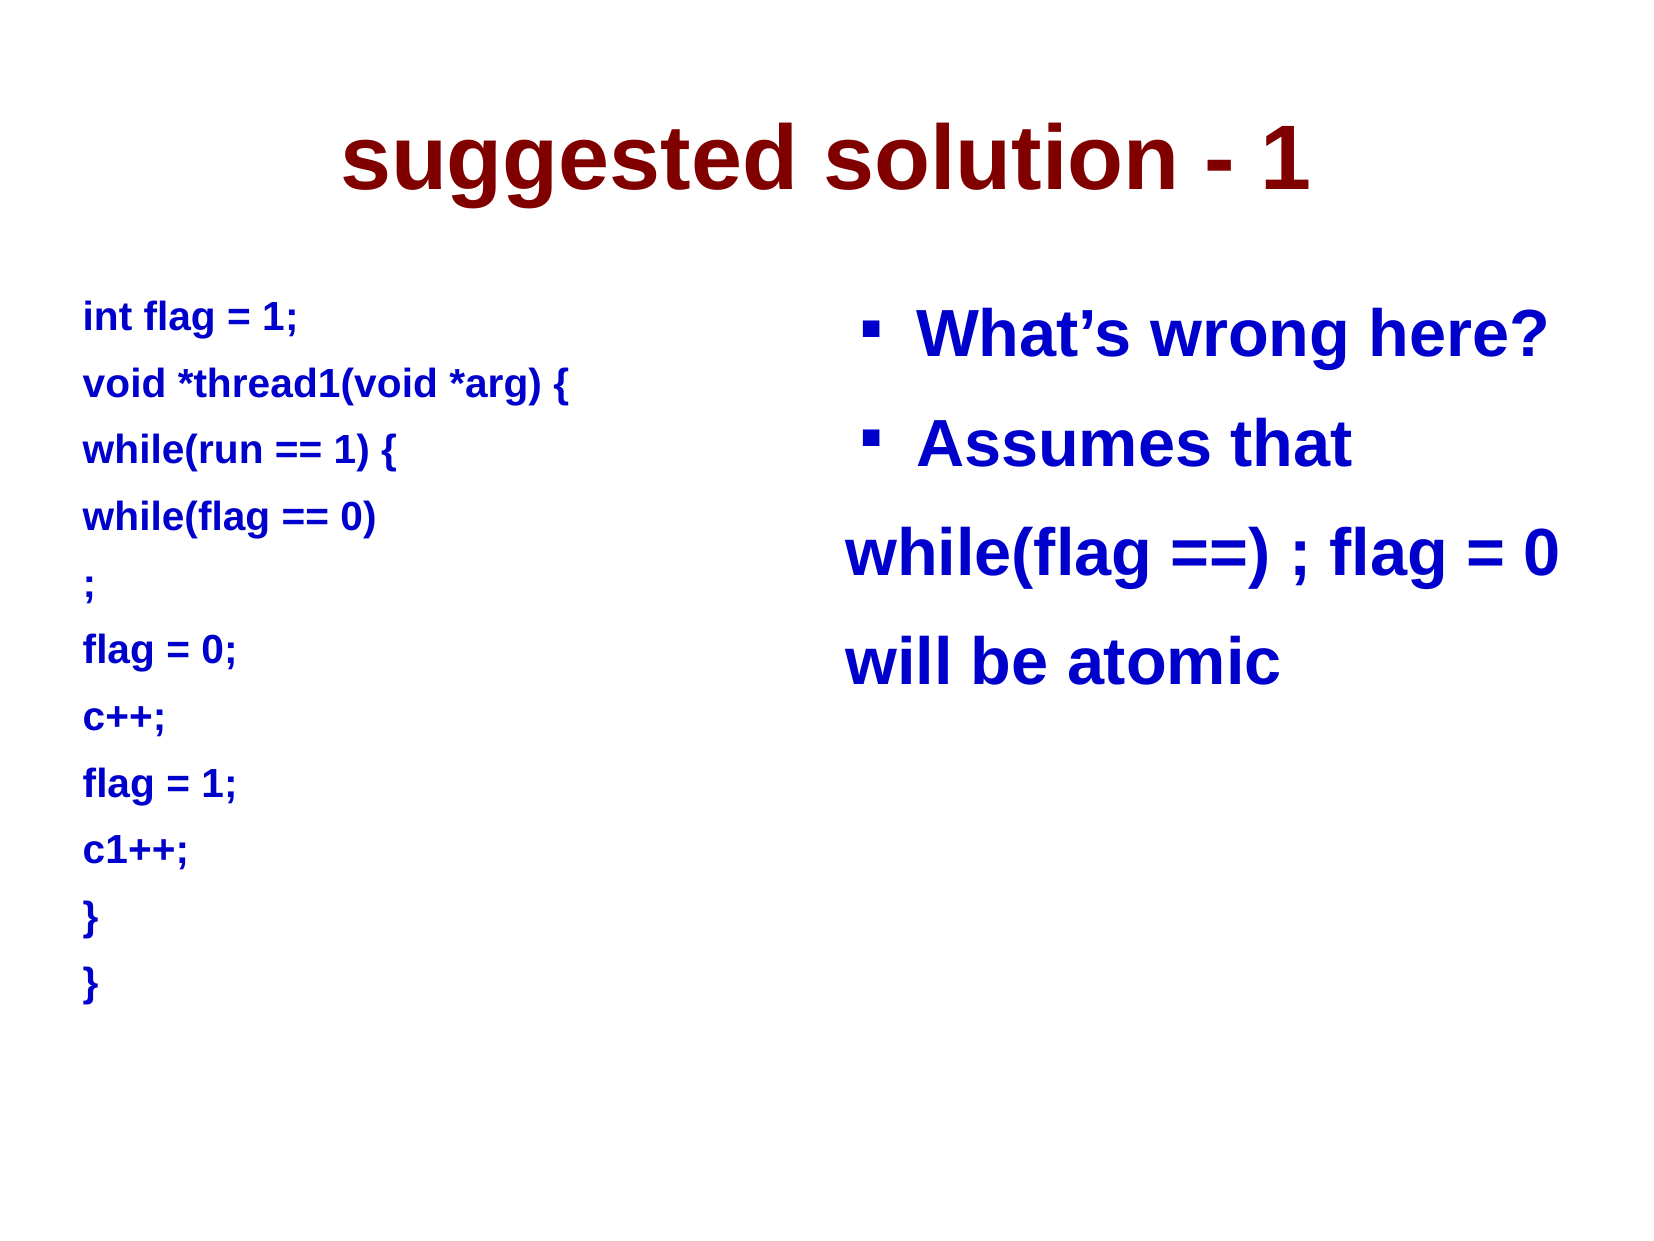

# suggested solution - 1
int flag = 1;
void *thread1(void *arg) {
while(run == 1) {
while(flag == 0)
;
flag = 0;
c++;
flag = 1;
c1++;
}
}
What’s wrong here?
Assumes that
while(flag ==) ; flag = 0
will be atomic